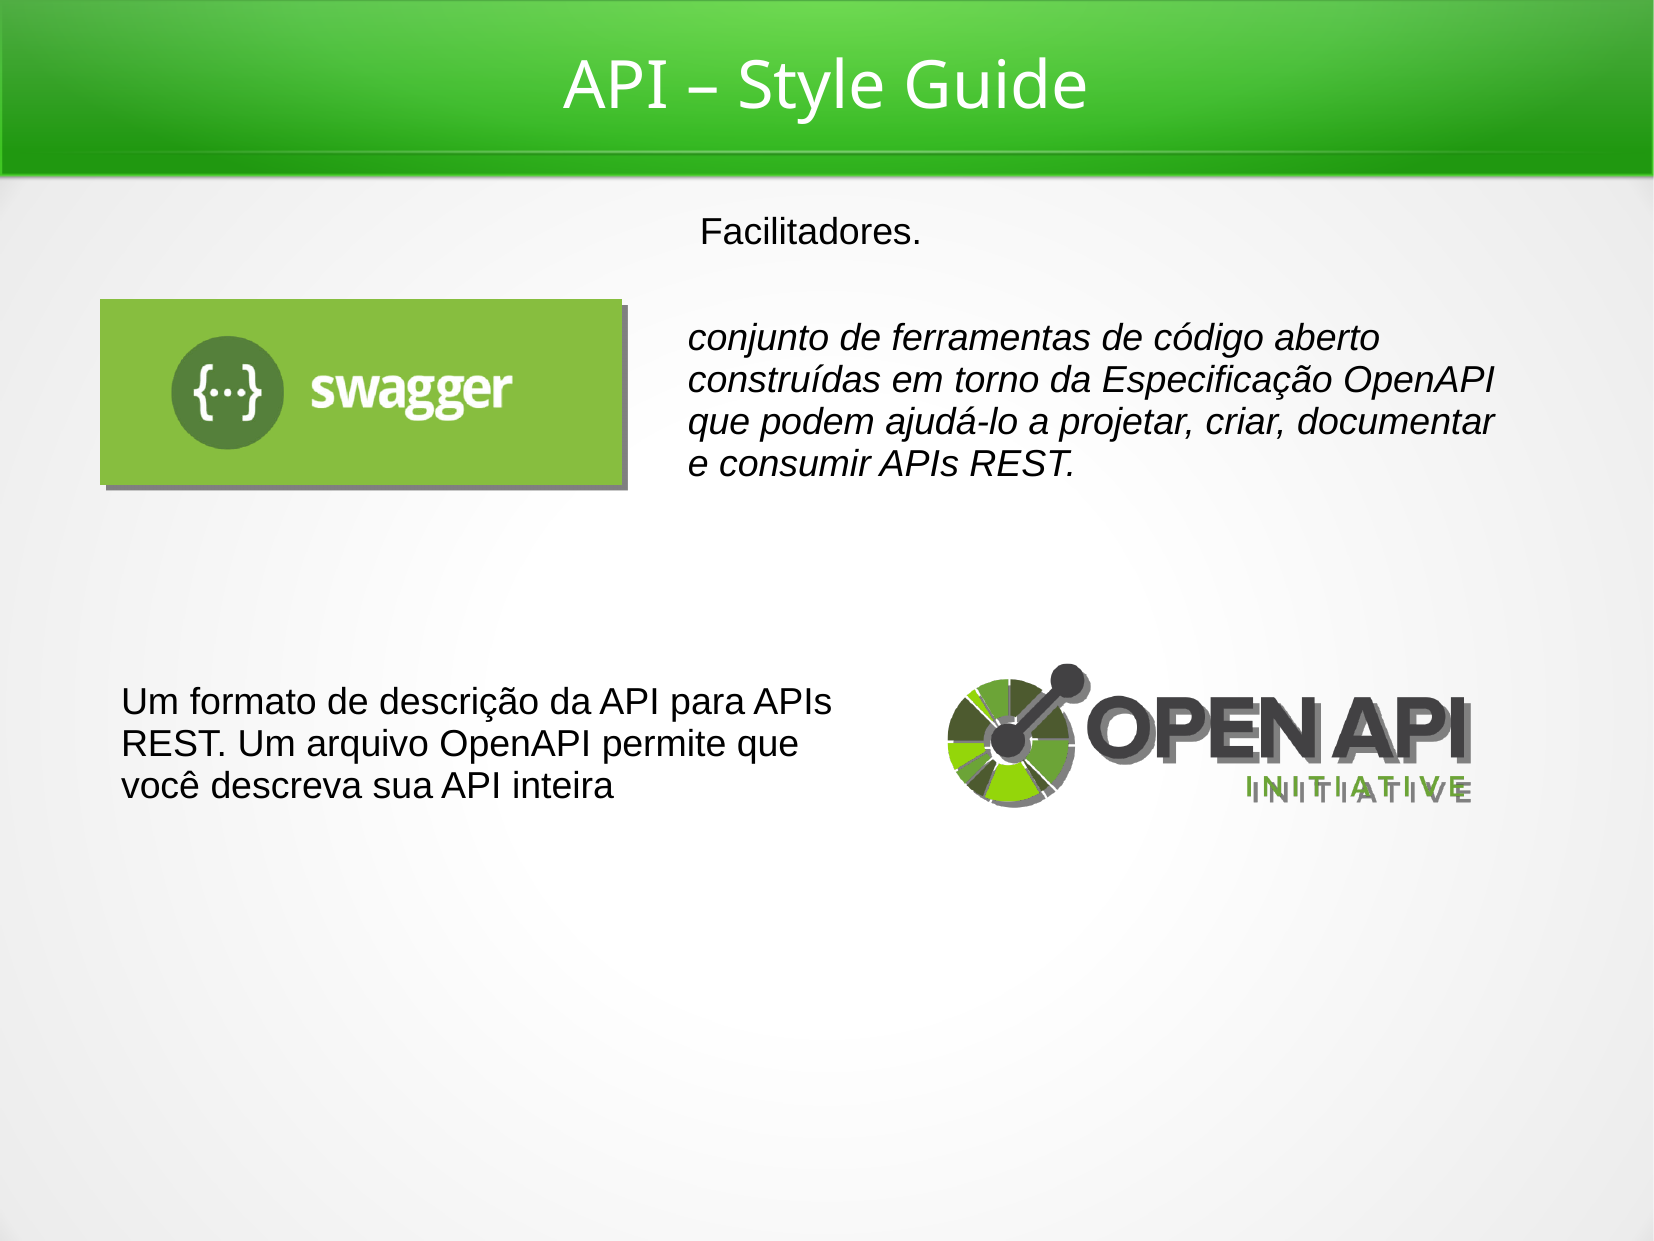

# API – Style Guide
Facilitadores.
conjunto de ferramentas de código aberto construídas em torno da Especificação OpenAPI que podem ajudá-lo a projetar, criar, documentar e consumir APIs REST.
Um formato de descrição da API para APIs REST. Um arquivo OpenAPI permite que você descreva sua API inteira